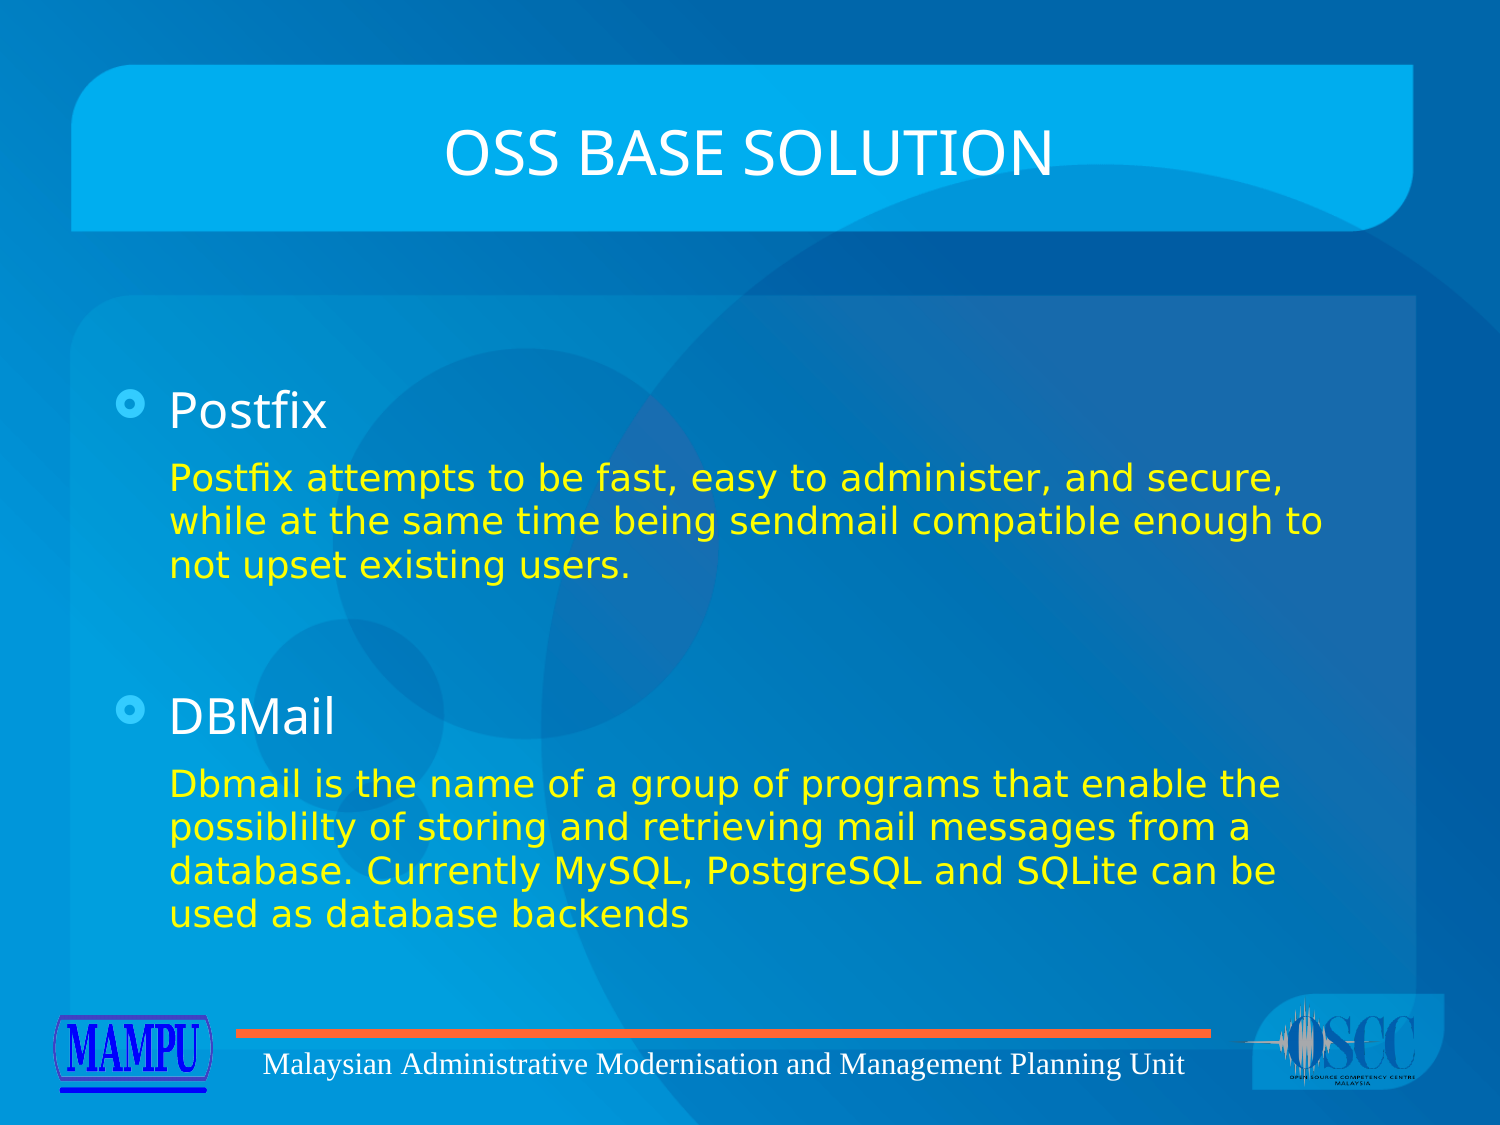

# OSS BASE SOLUTION
Postfix
Postfix attempts to be fast, easy to administer, and secure, while at the same time being sendmail compatible enough to not upset existing users.
DBMail
Dbmail is the name of a group of programs that enable the possiblilty of storing and retrieving mail messages from a database. Currently MySQL, PostgreSQL and SQLite can be used as database backends
Malaysian Administrative Modernisation and Management Planning Unit